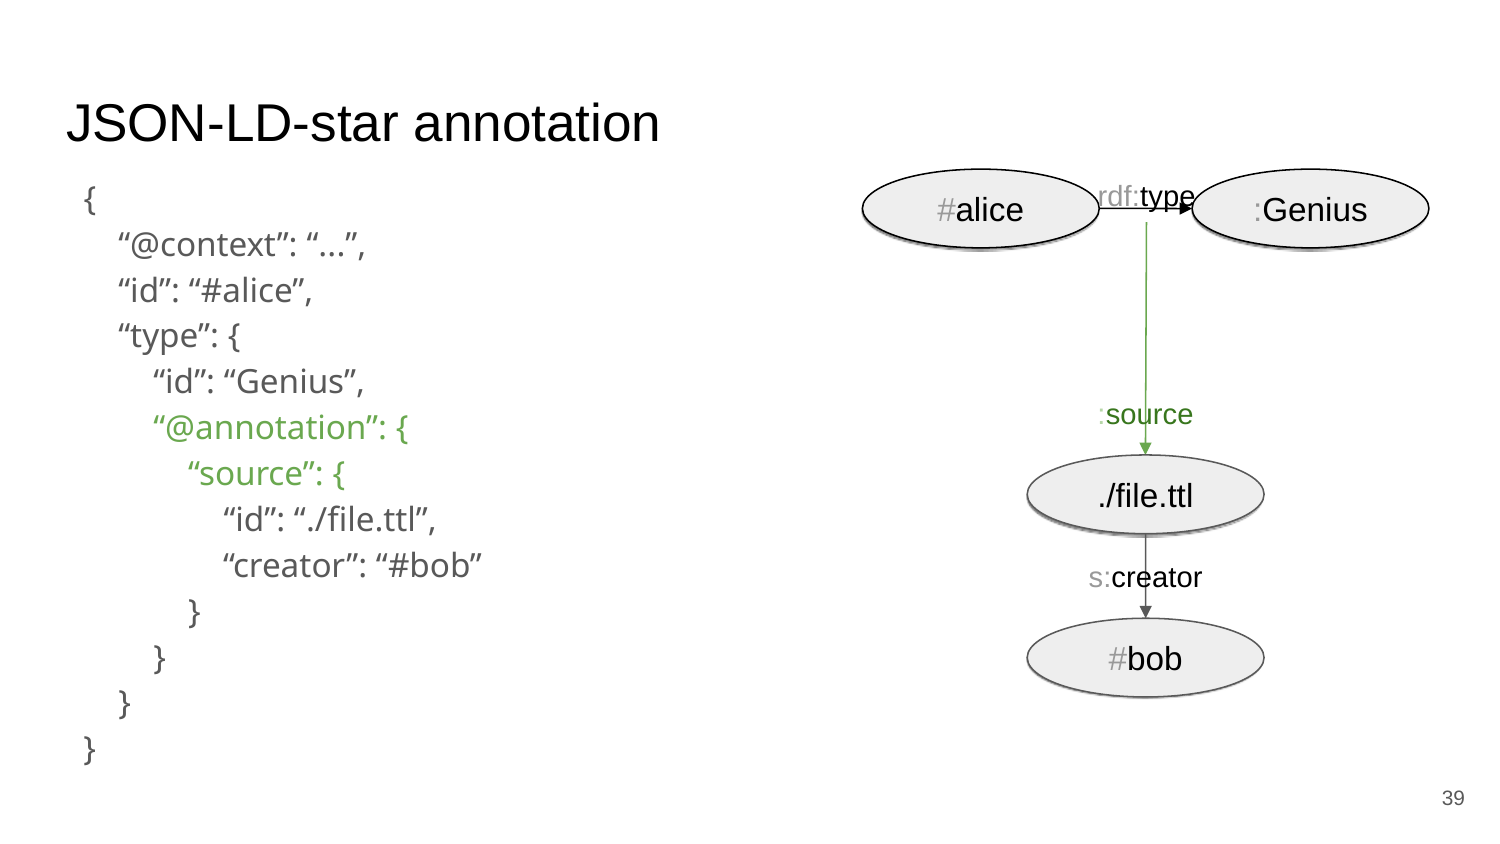

JSON-LD-star annotation
rdf:type
#alice
:Genius
# { “@context”: “...”, “id”: “#alice”, “type”: { “id”: “Genius”, “@annotation”: { “source”: { “id”: “./file.ttl”, “creator”: “#bob” } } } }
:source
./file.ttl
s:creator
#bob